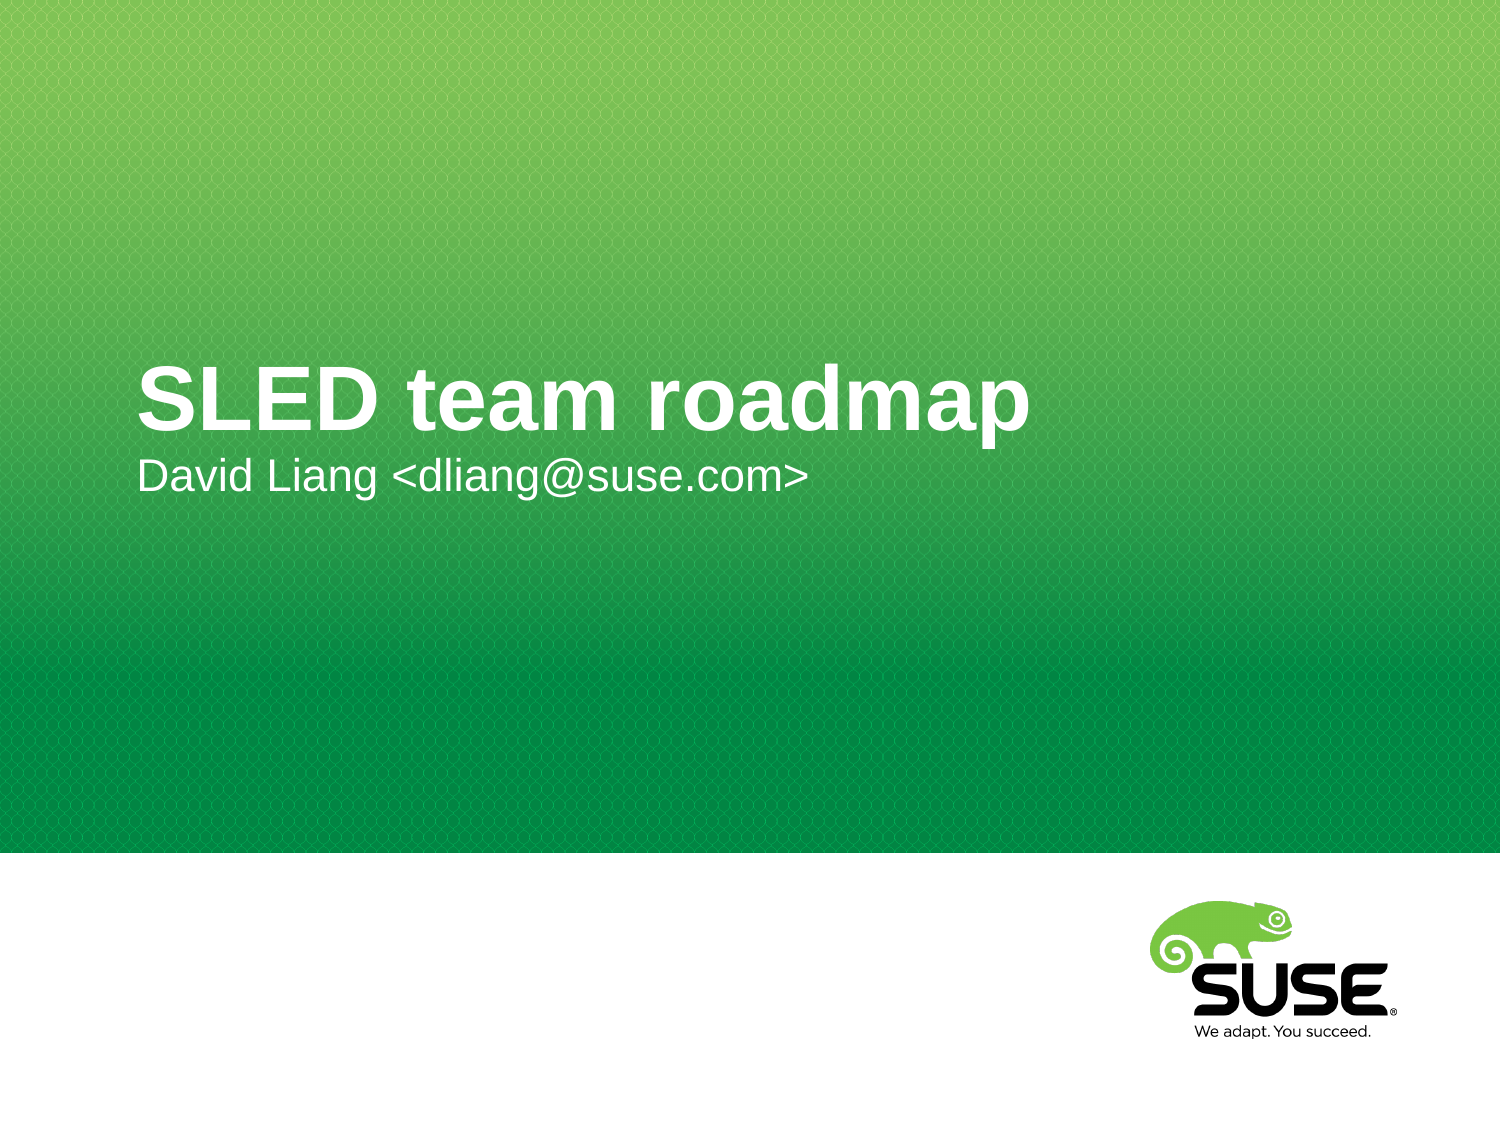

# SLED team roadmap David Liang <dliang@suse.com>